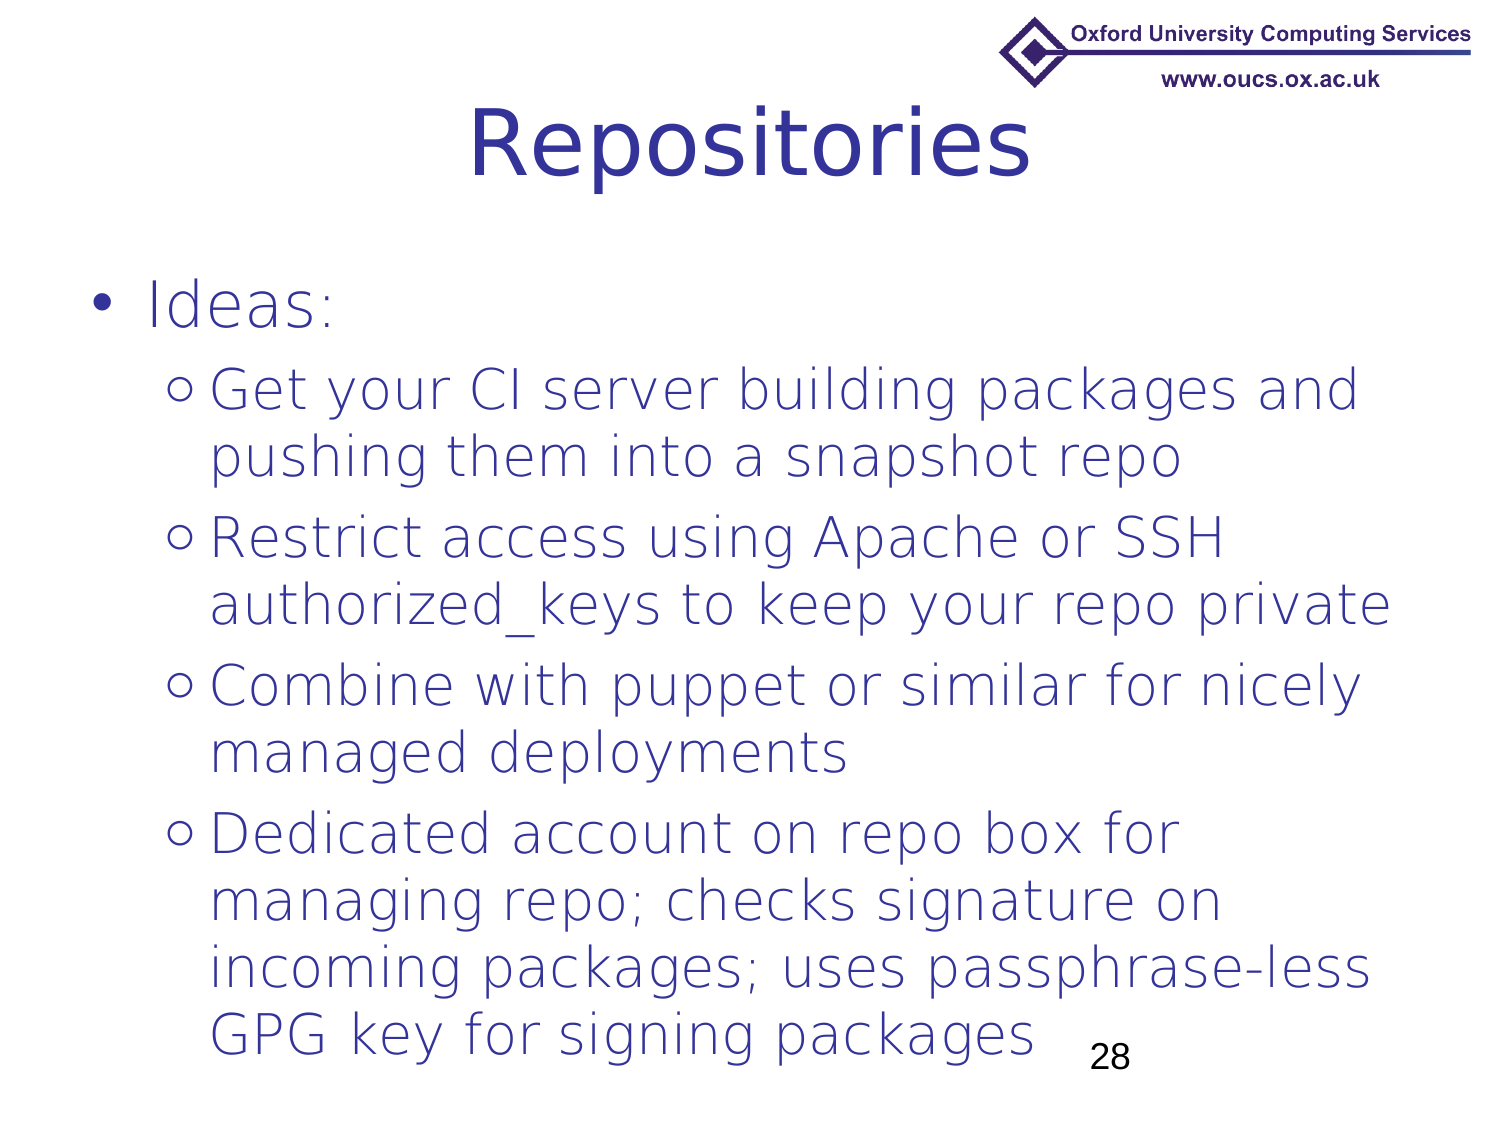

# Repositories
Ideas:
Get your CI server building packages and pushing them into a snapshot repo
Restrict access using Apache or SSH authorized_keys to keep your repo private
Combine with puppet or similar for nicely managed deployments
Dedicated account on repo box for managing repo; checks signature on incoming packages; uses passphrase-less GPG key for signing packages
28